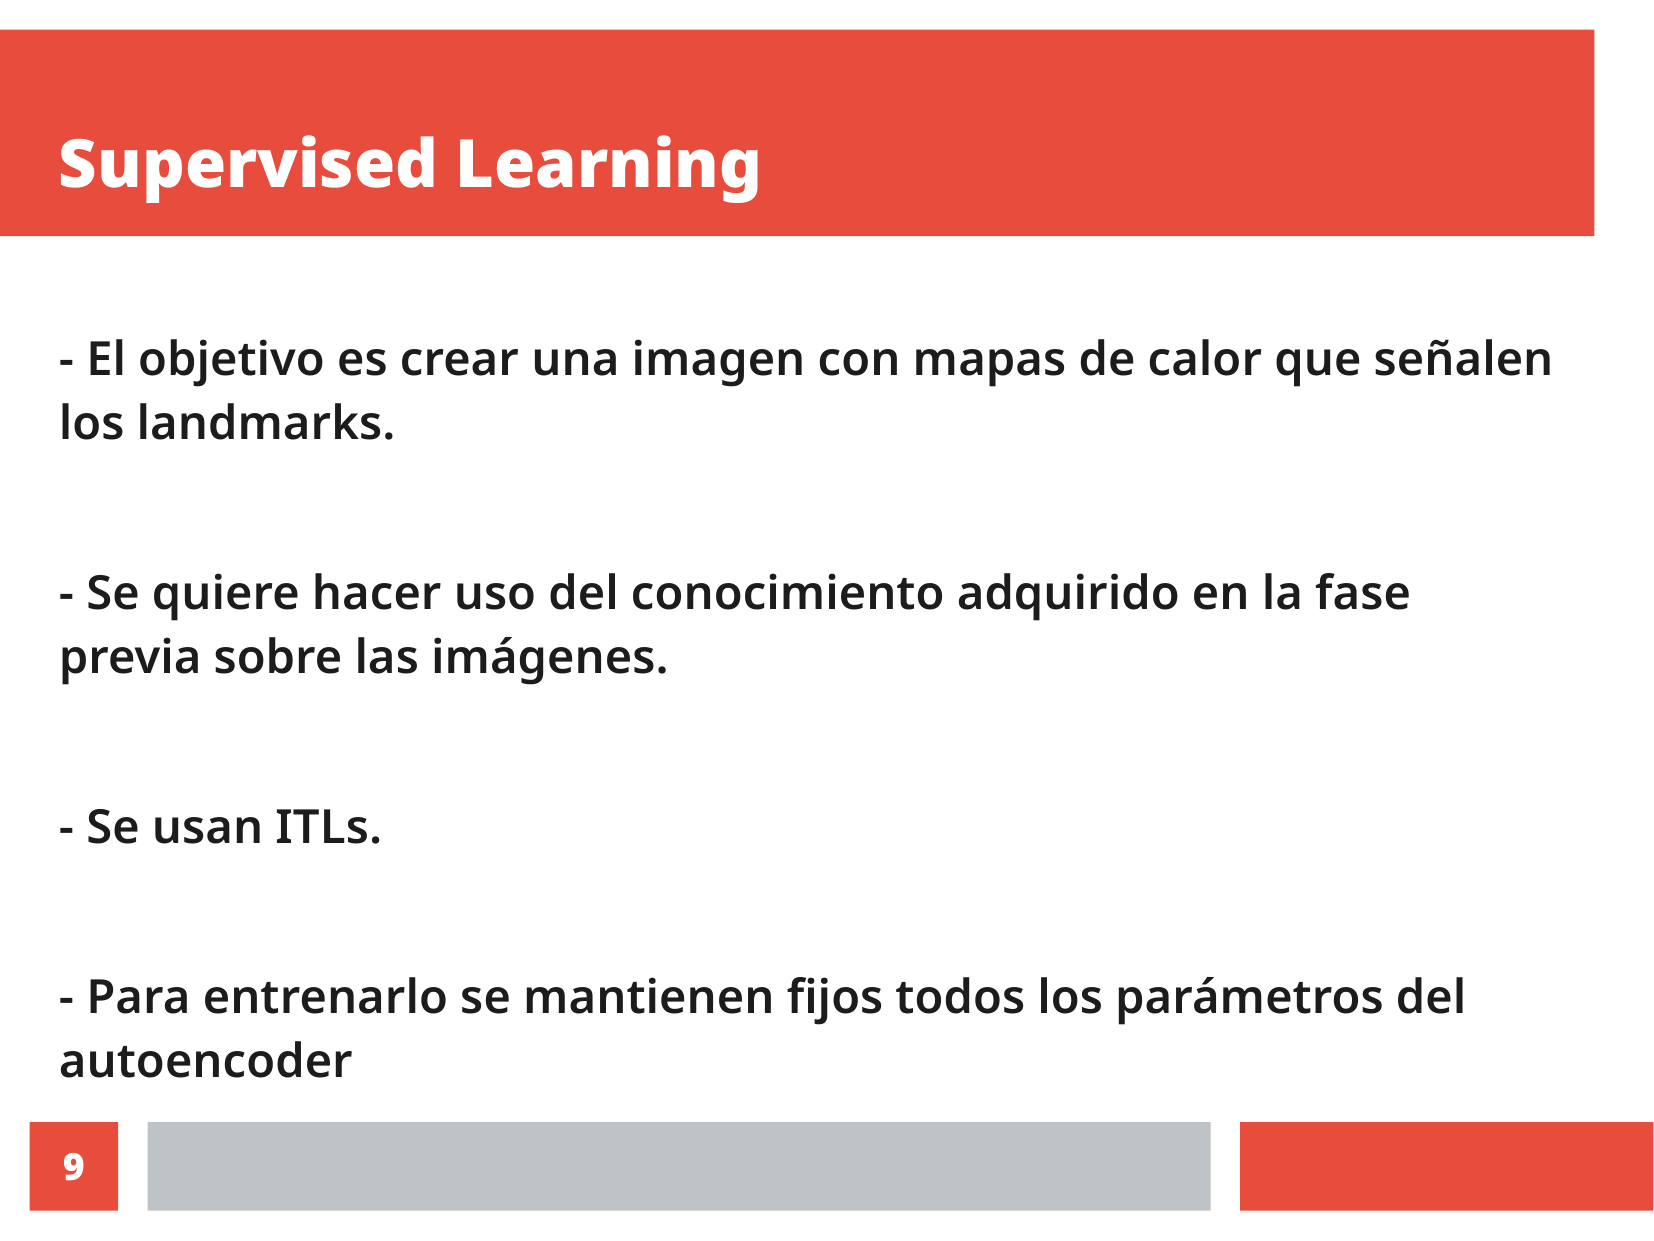

# Supervised Learning
- El objetivo es crear una imagen con mapas de calor que señalen los landmarks.
- Se quiere hacer uso del conocimiento adquirido en la fase previa sobre las imágenes.
- Se usan ITLs.
- Para entrenarlo se mantienen fijos todos los parámetros del autoencoder
9